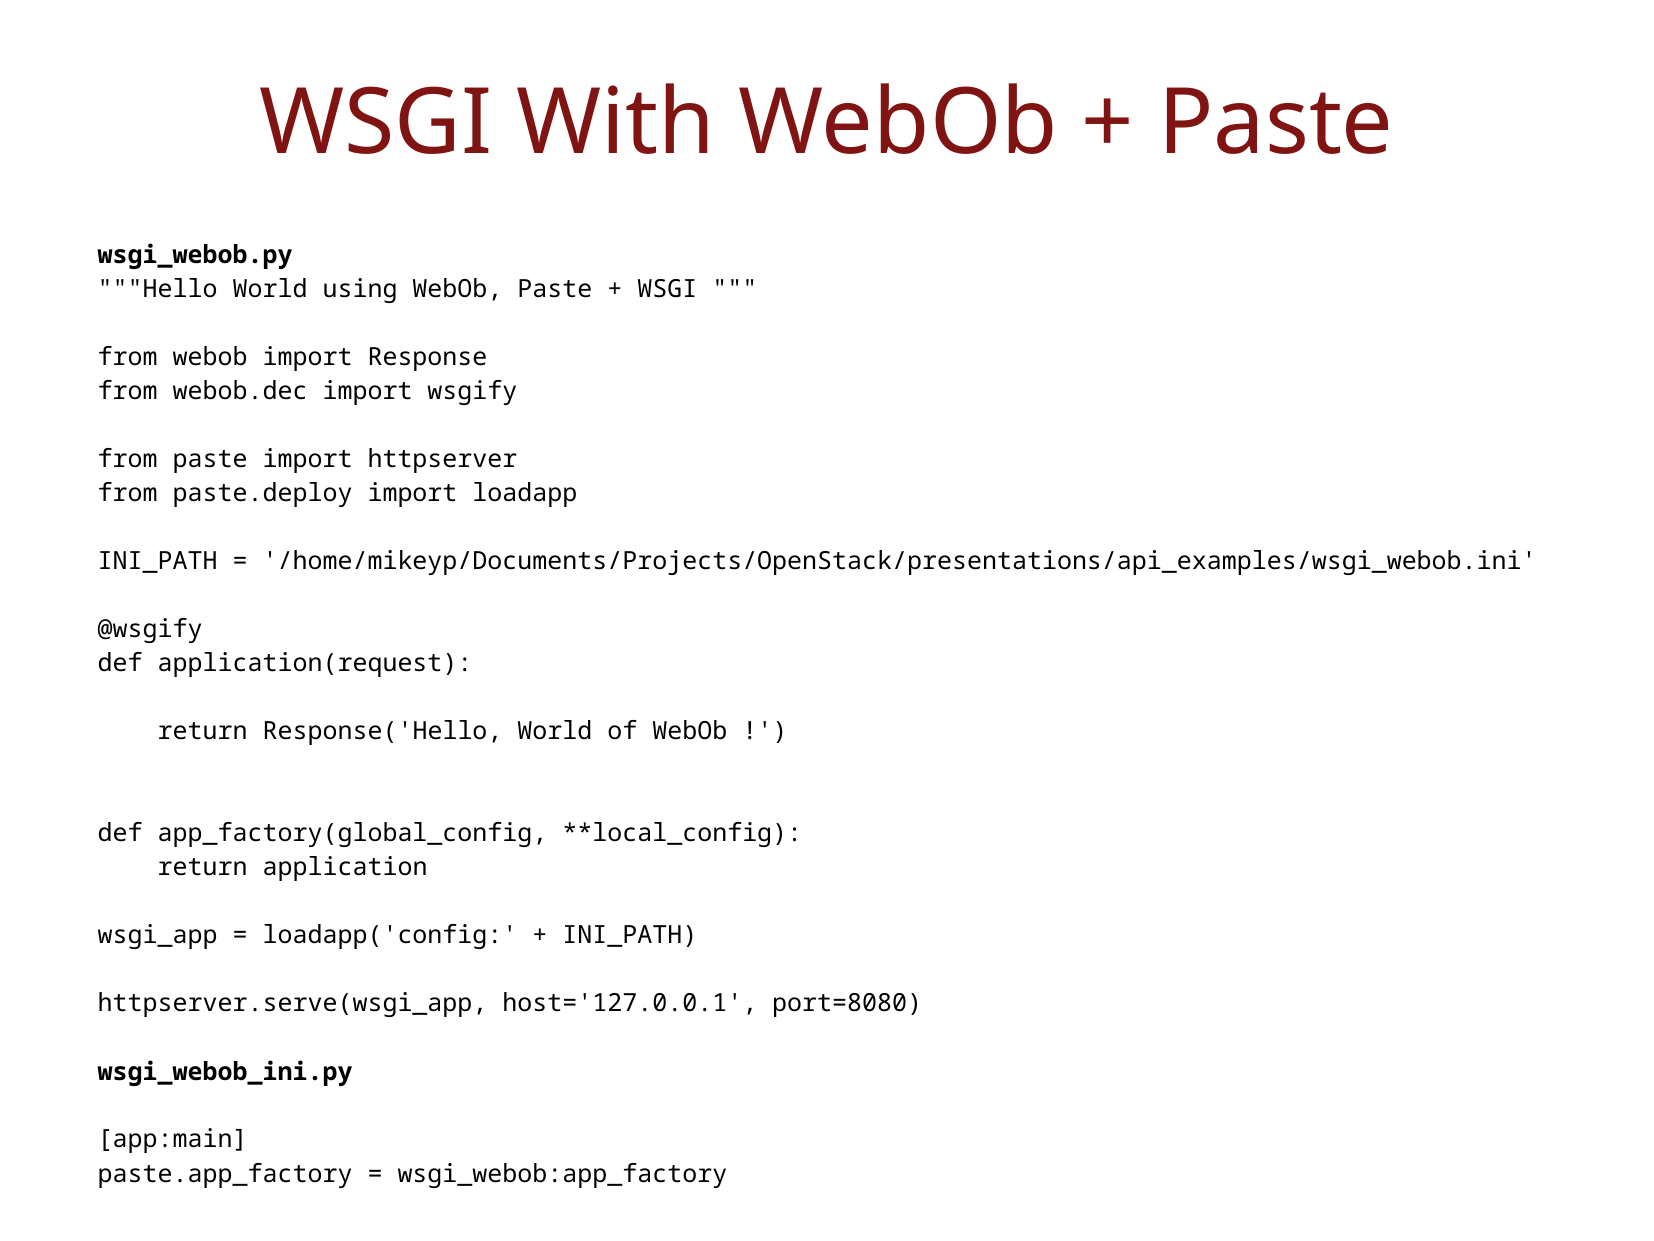

# WSGI With WebOb + Paste
wsgi_webob.py
"""Hello World using WebOb, Paste + WSGI """
from webob import Response
from webob.dec import wsgify
from paste import httpserver
from paste.deploy import loadapp
INI_PATH = '/home/mikeyp/Documents/Projects/OpenStack/presentations/api_examples/wsgi_webob.ini'
@wsgify
def application(request):
 return Response('Hello, World of WebOb !')
def app_factory(global_config, **local_config):
 return application
wsgi_app = loadapp('config:' + INI_PATH)
httpserver.serve(wsgi_app, host='127.0.0.1', port=8080)
wsgi_webob_ini.py
[app:main]
paste.app_factory = wsgi_webob:app_factory